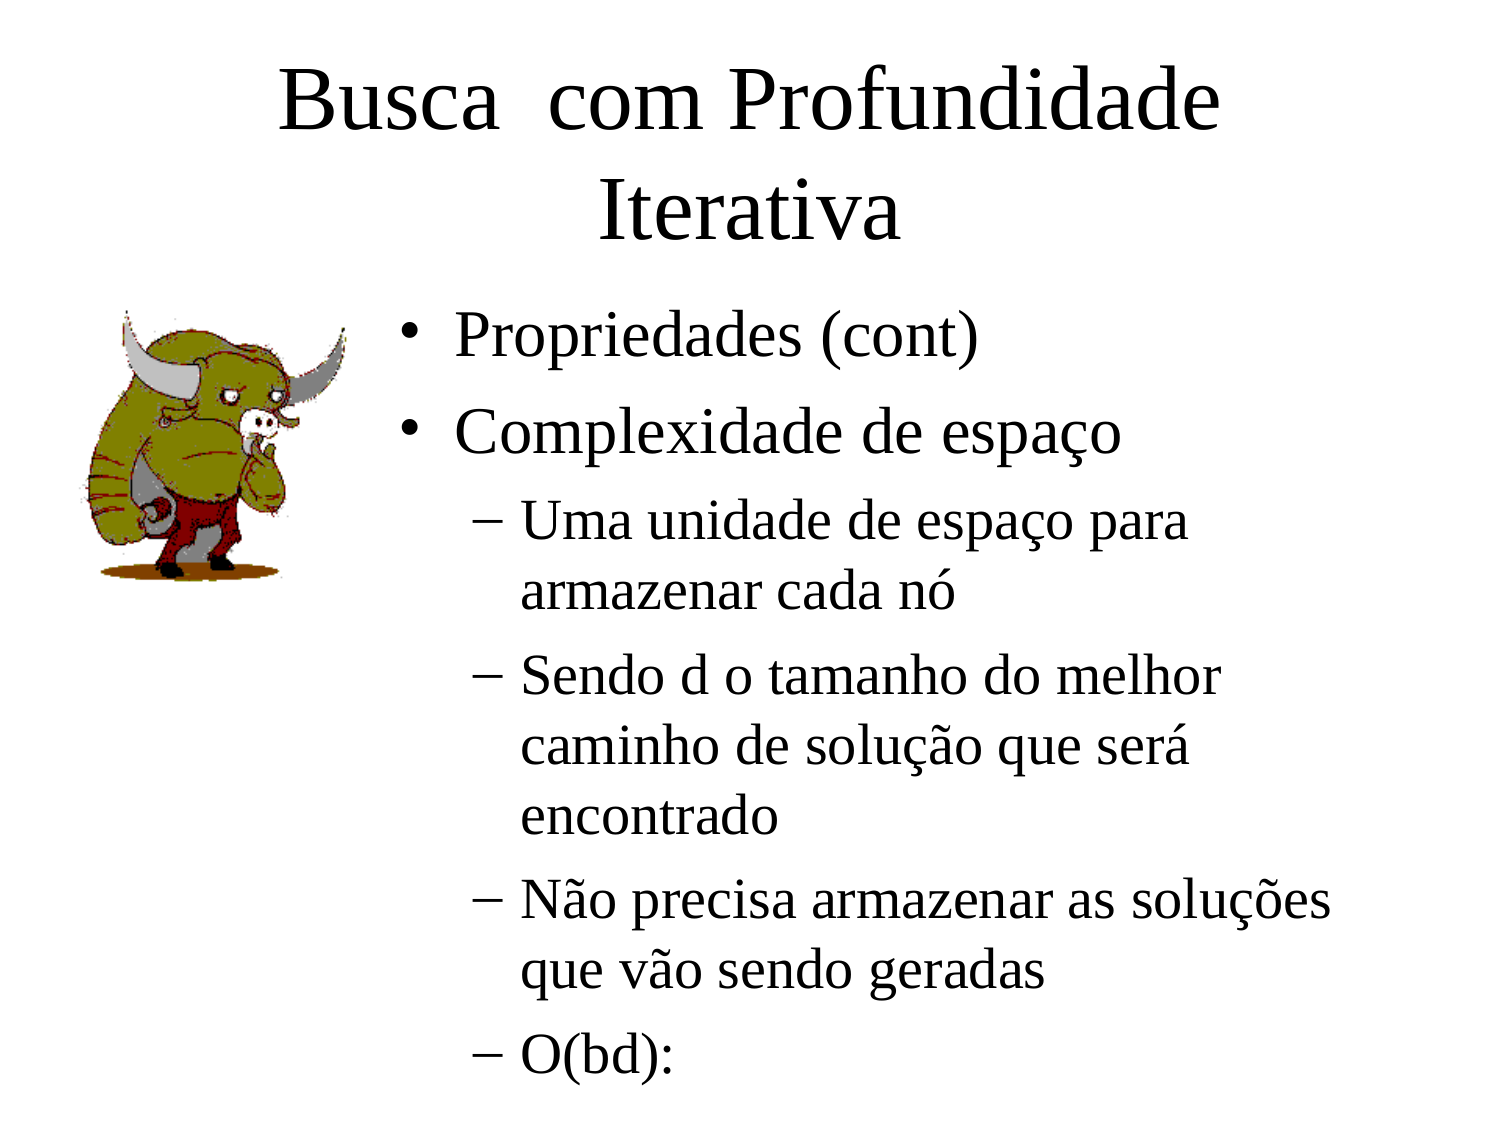

Busca com Profundidade Iterativa
# Propriedades (cont)
Complexidade de espaço
Uma unidade de espaço para armazenar cada nó
Sendo d o tamanho do melhor caminho de solução que será encontrado
Não precisa armazenar as soluções que vão sendo geradas
O(bd):